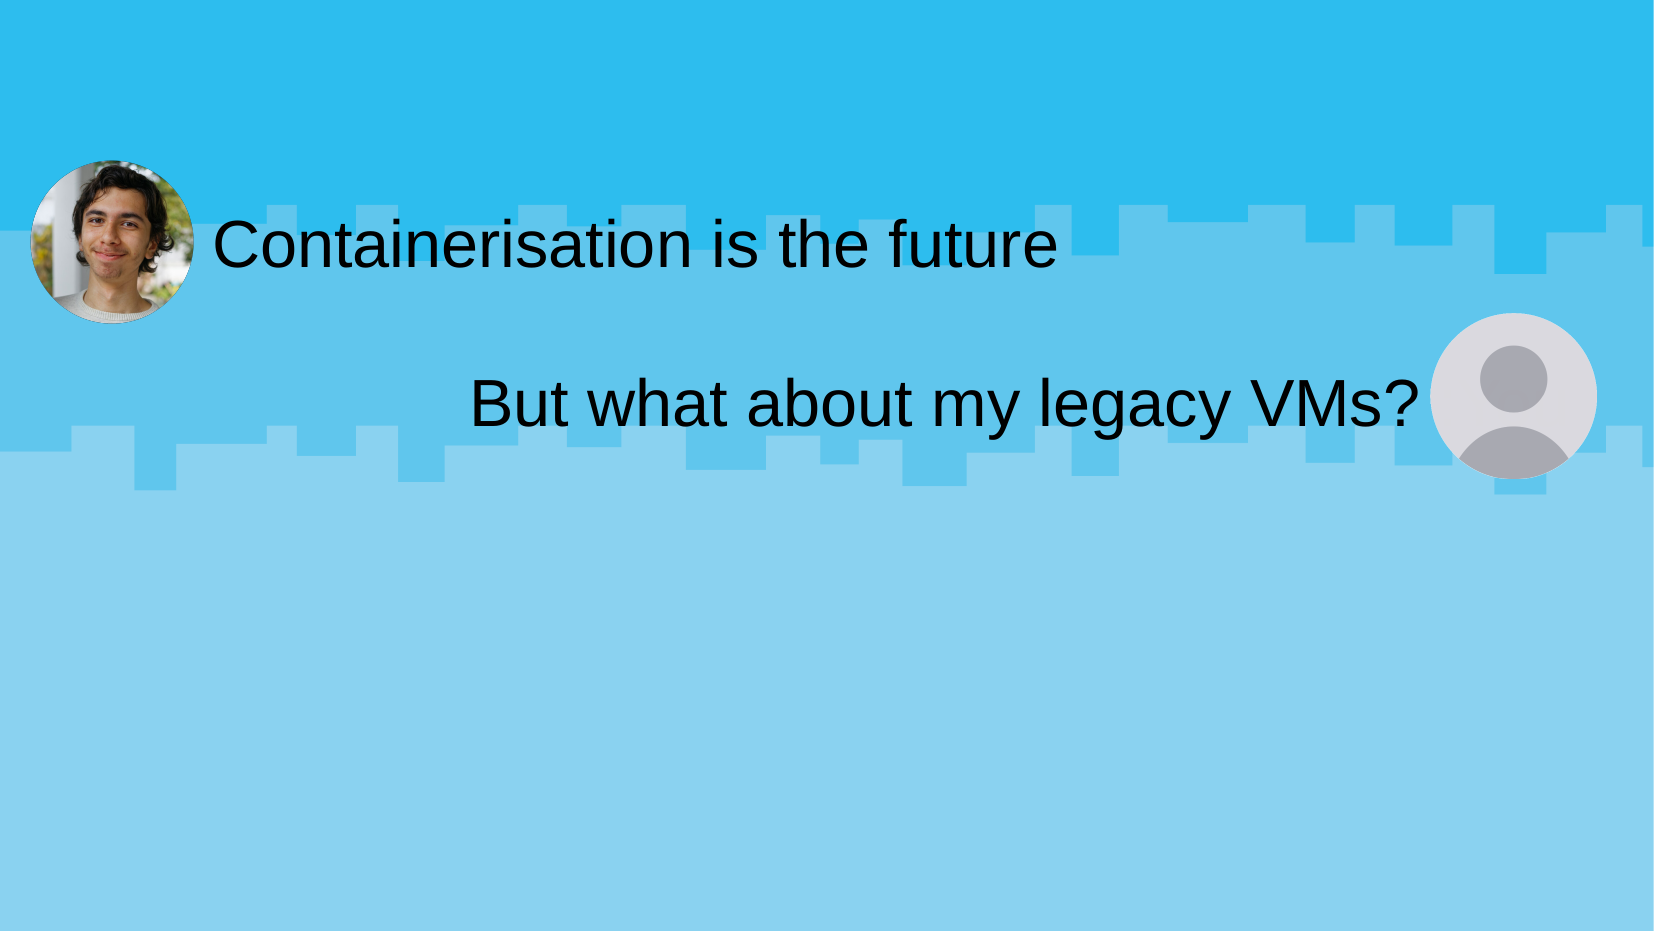

# Me: Containerisation is the future
But what about my legacy VMs? :You